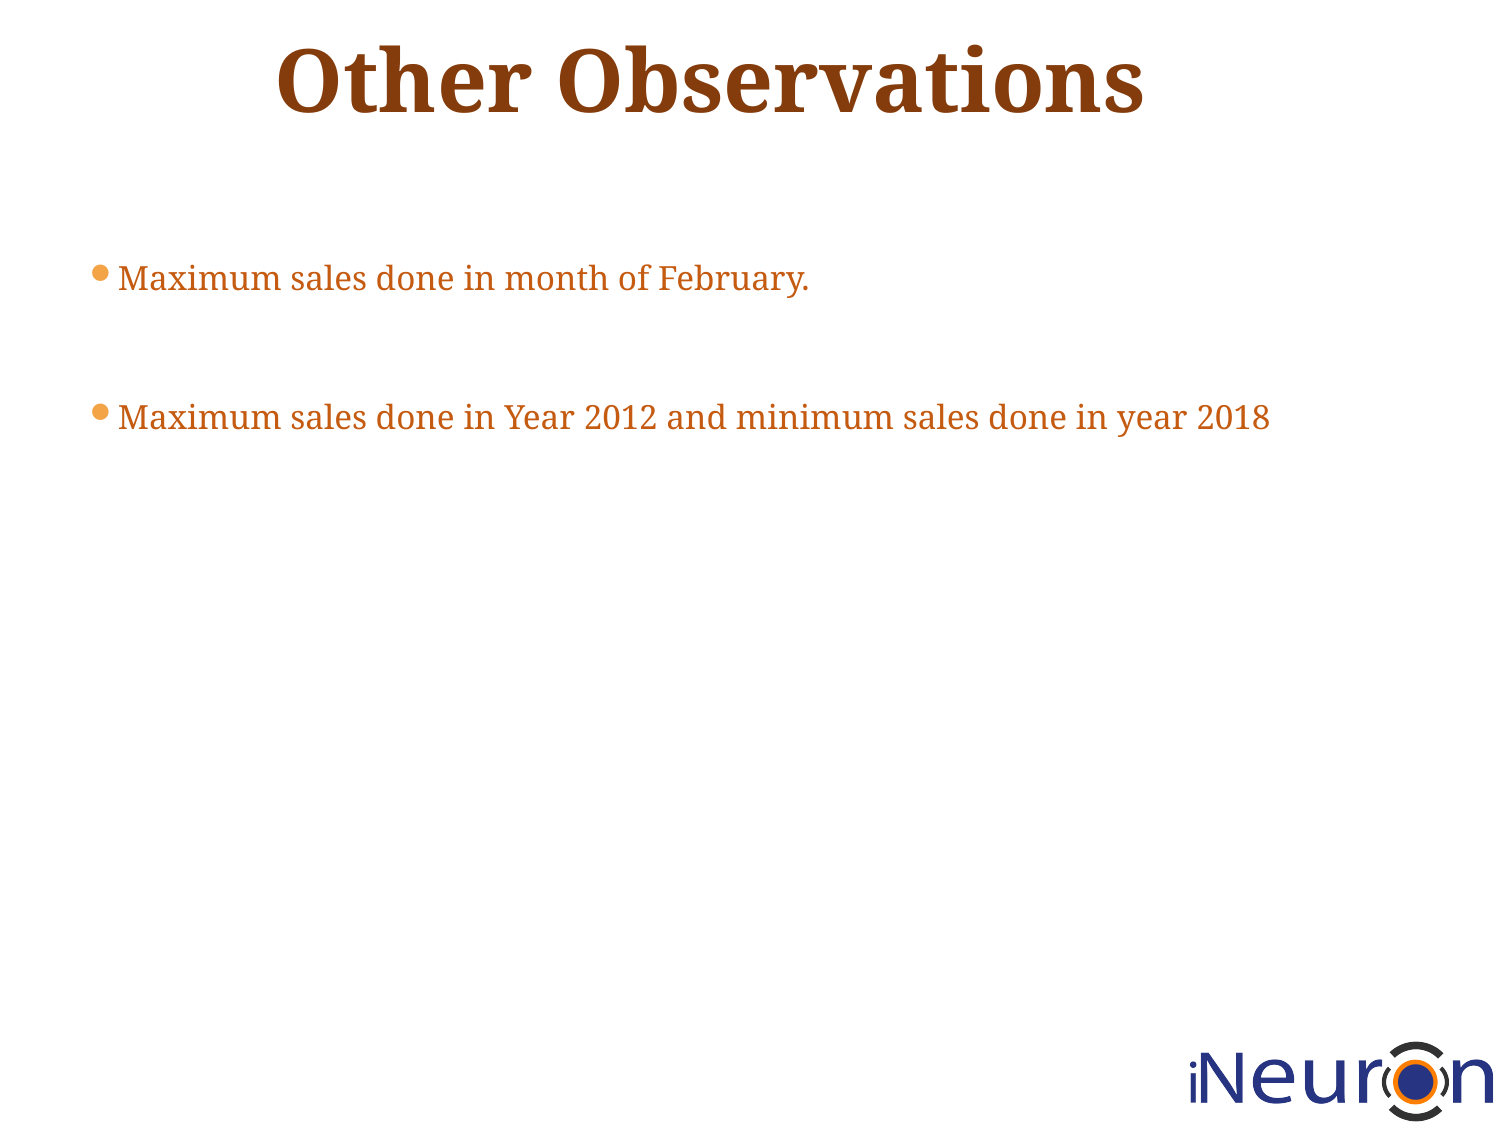

Other Observations
# Maximum sales done in month of February.
Maximum sales done in Year 2012 and minimum sales done in year 2018